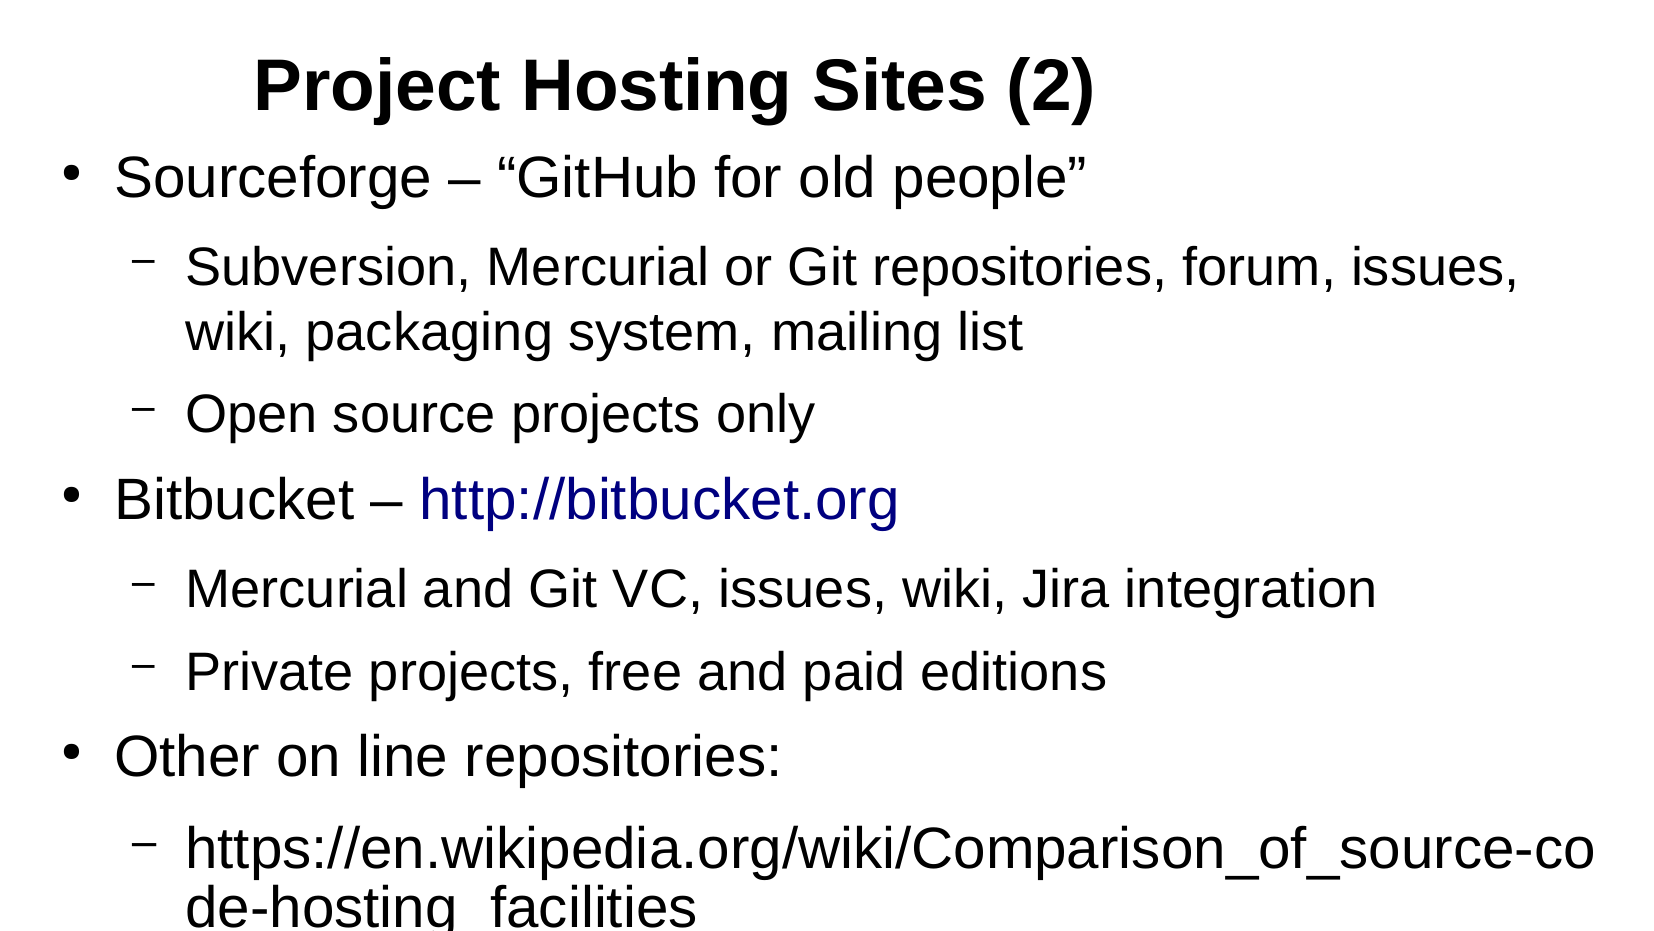

Project Hosting Sites (2)
# Sourceforge – “GitHub for old people”
Subversion, Mercurial or Git repositories, forum, issues, wiki, packaging system, mailing list
Open source projects only
Bitbucket – http://bitbucket.org
Mercurial and Git VC, issues, wiki, Jira integration
Private projects, free and paid editions
Other on line repositories:
https://en.wikipedia.org/wiki/Comparison_of_source-code-hosting_facilities